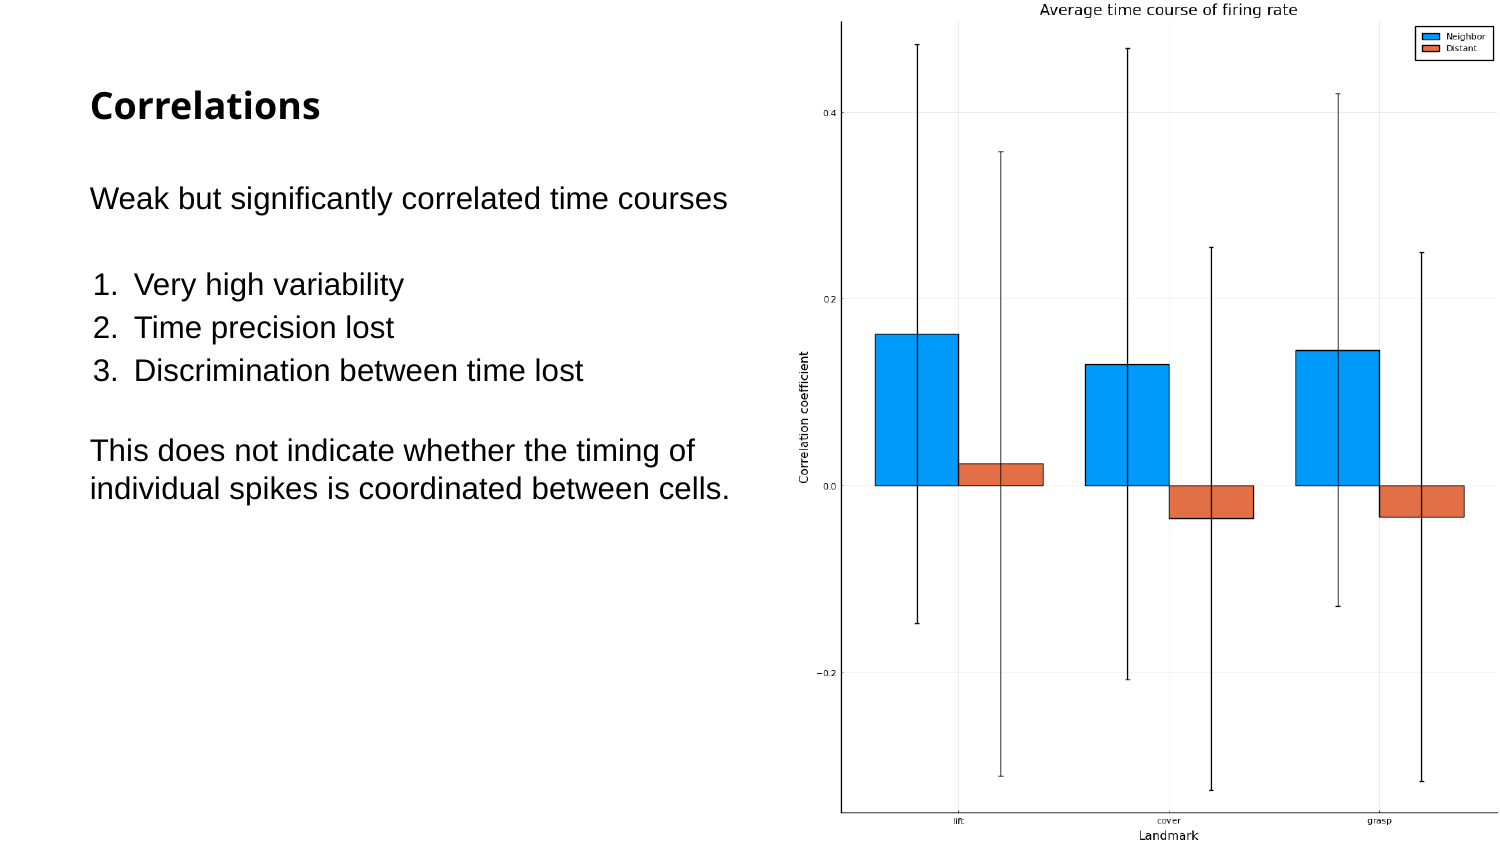

Correlations
Weak but significantly correlated time courses
 Very high variability
 Time precision lost
 Discrimination between time lost
This does not indicate whether the timing of individual spikes is coordinated between cells.